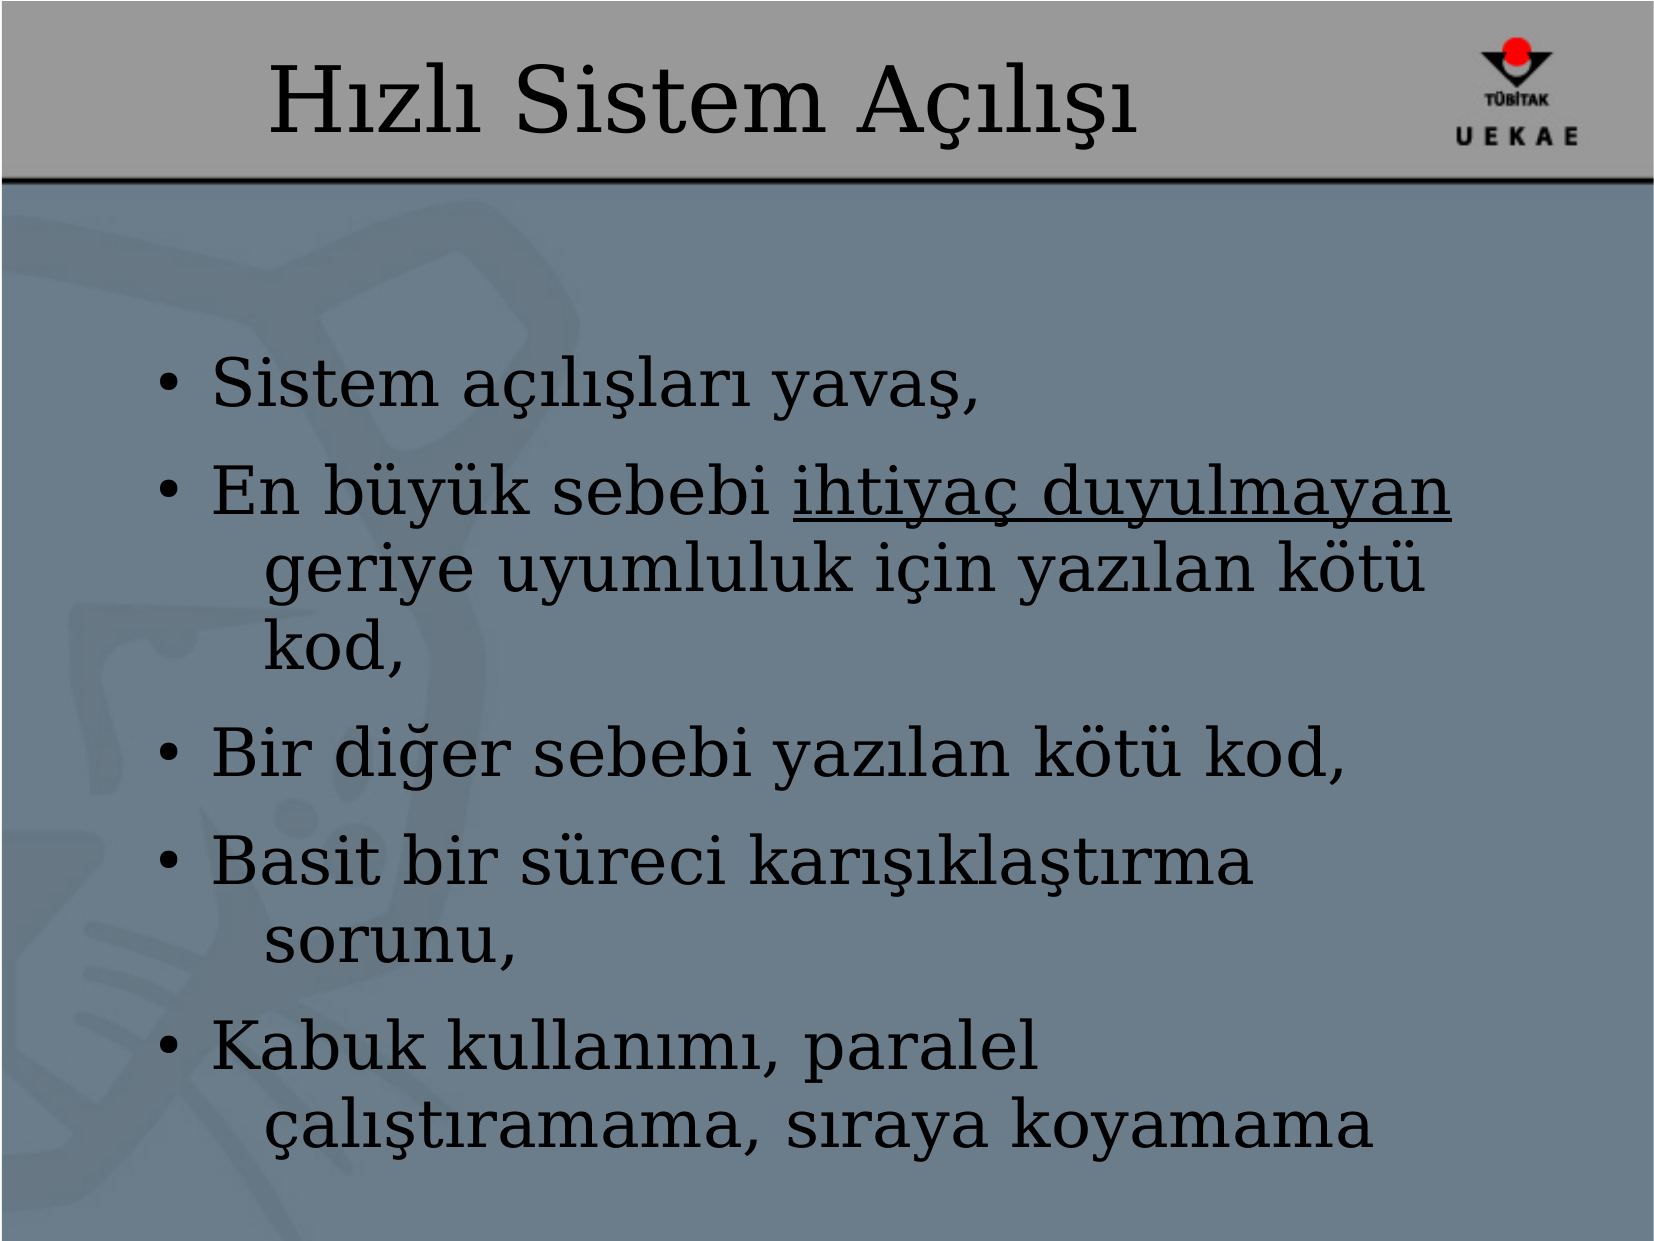

# Hızlı Sistem Açılışı
Sistem açılışları yavaş,
En büyük sebebi ihtiyaç duyulmayan geriye uyumluluk için yazılan kötü kod,
Bir diğer sebebi yazılan kötü kod,
Basit bir süreci karışıklaştırma sorunu,
Kabuk kullanımı, paralel çalıştıramama, sıraya koyamama